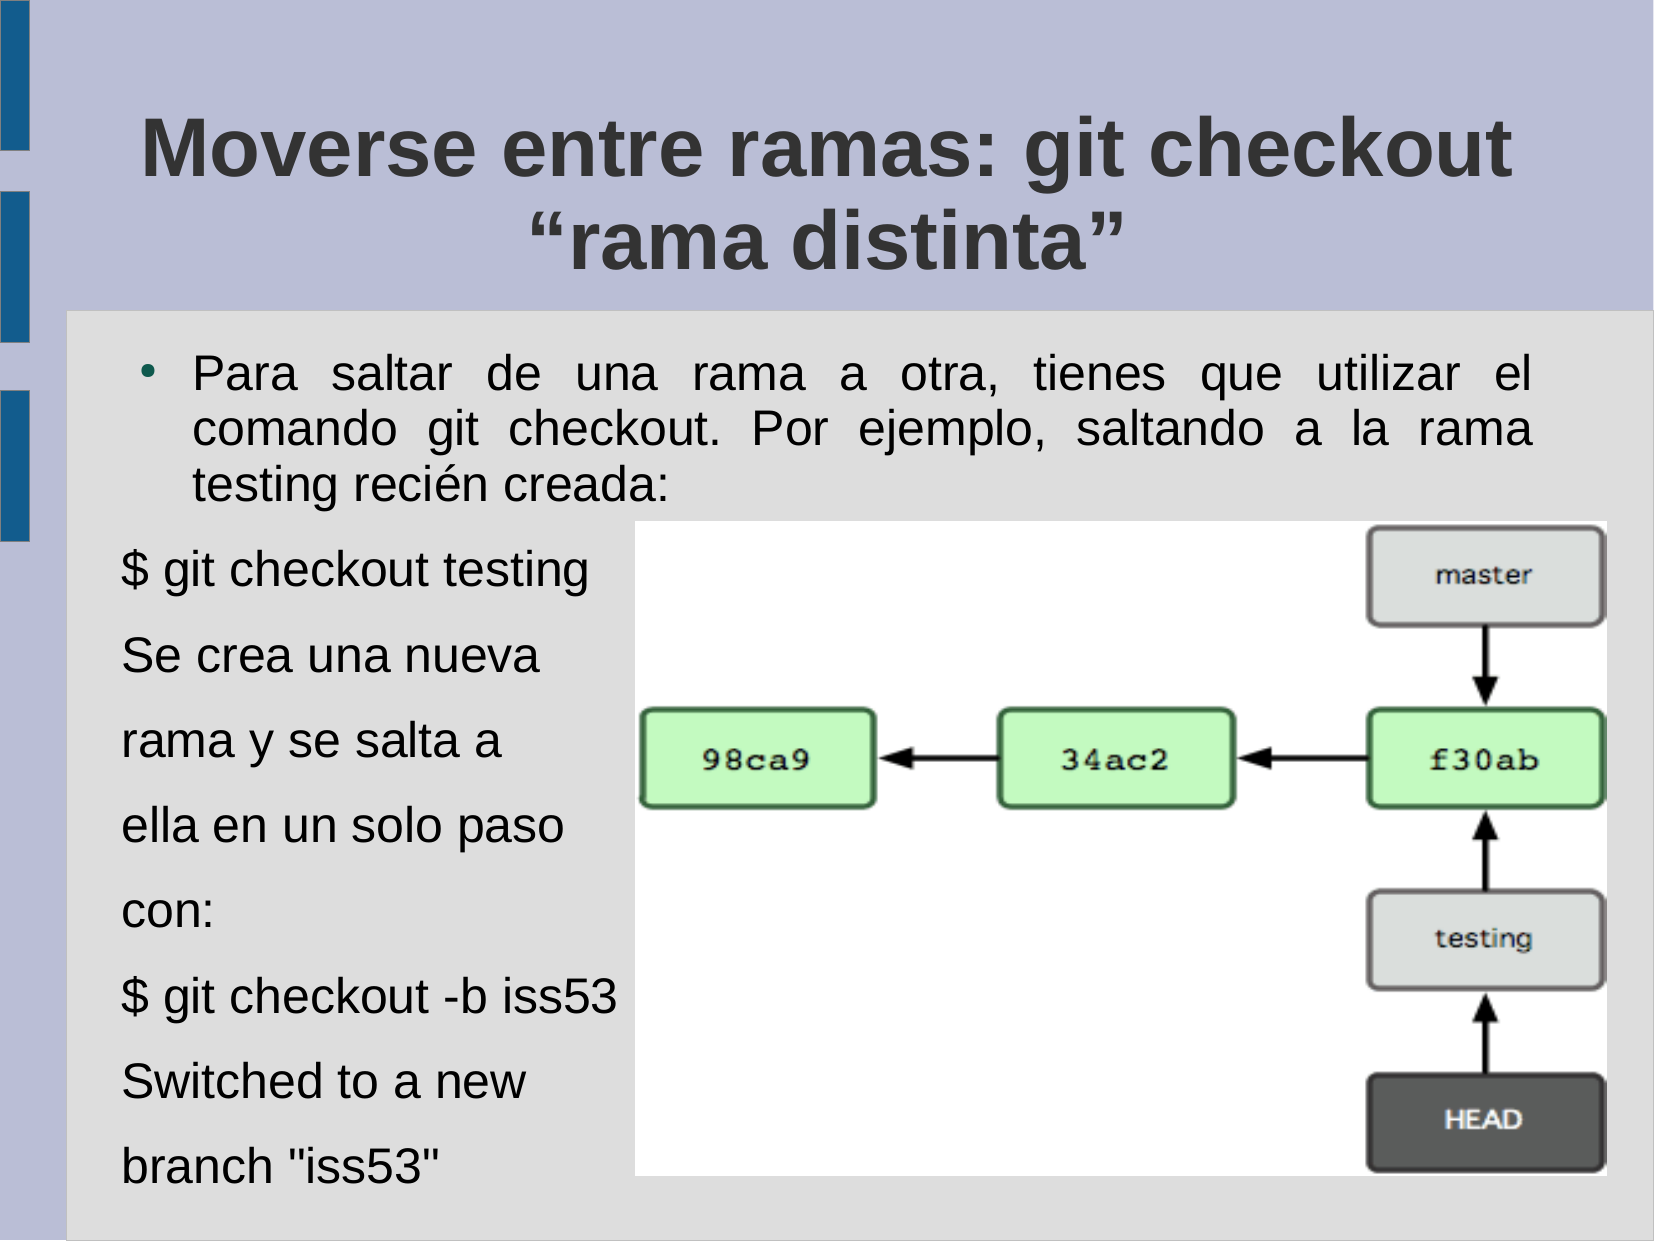

# Moverse entre ramas: git checkout “rama distinta”
Para saltar de una rama a otra, tienes que utilizar el comando git checkout. Por ejemplo, saltando a la rama testing recién creada:
$ git checkout testing
Se crea una nueva
rama y se salta a
ella en un solo paso
con:
$ git checkout -b iss53
Switched to a new
branch "iss53"